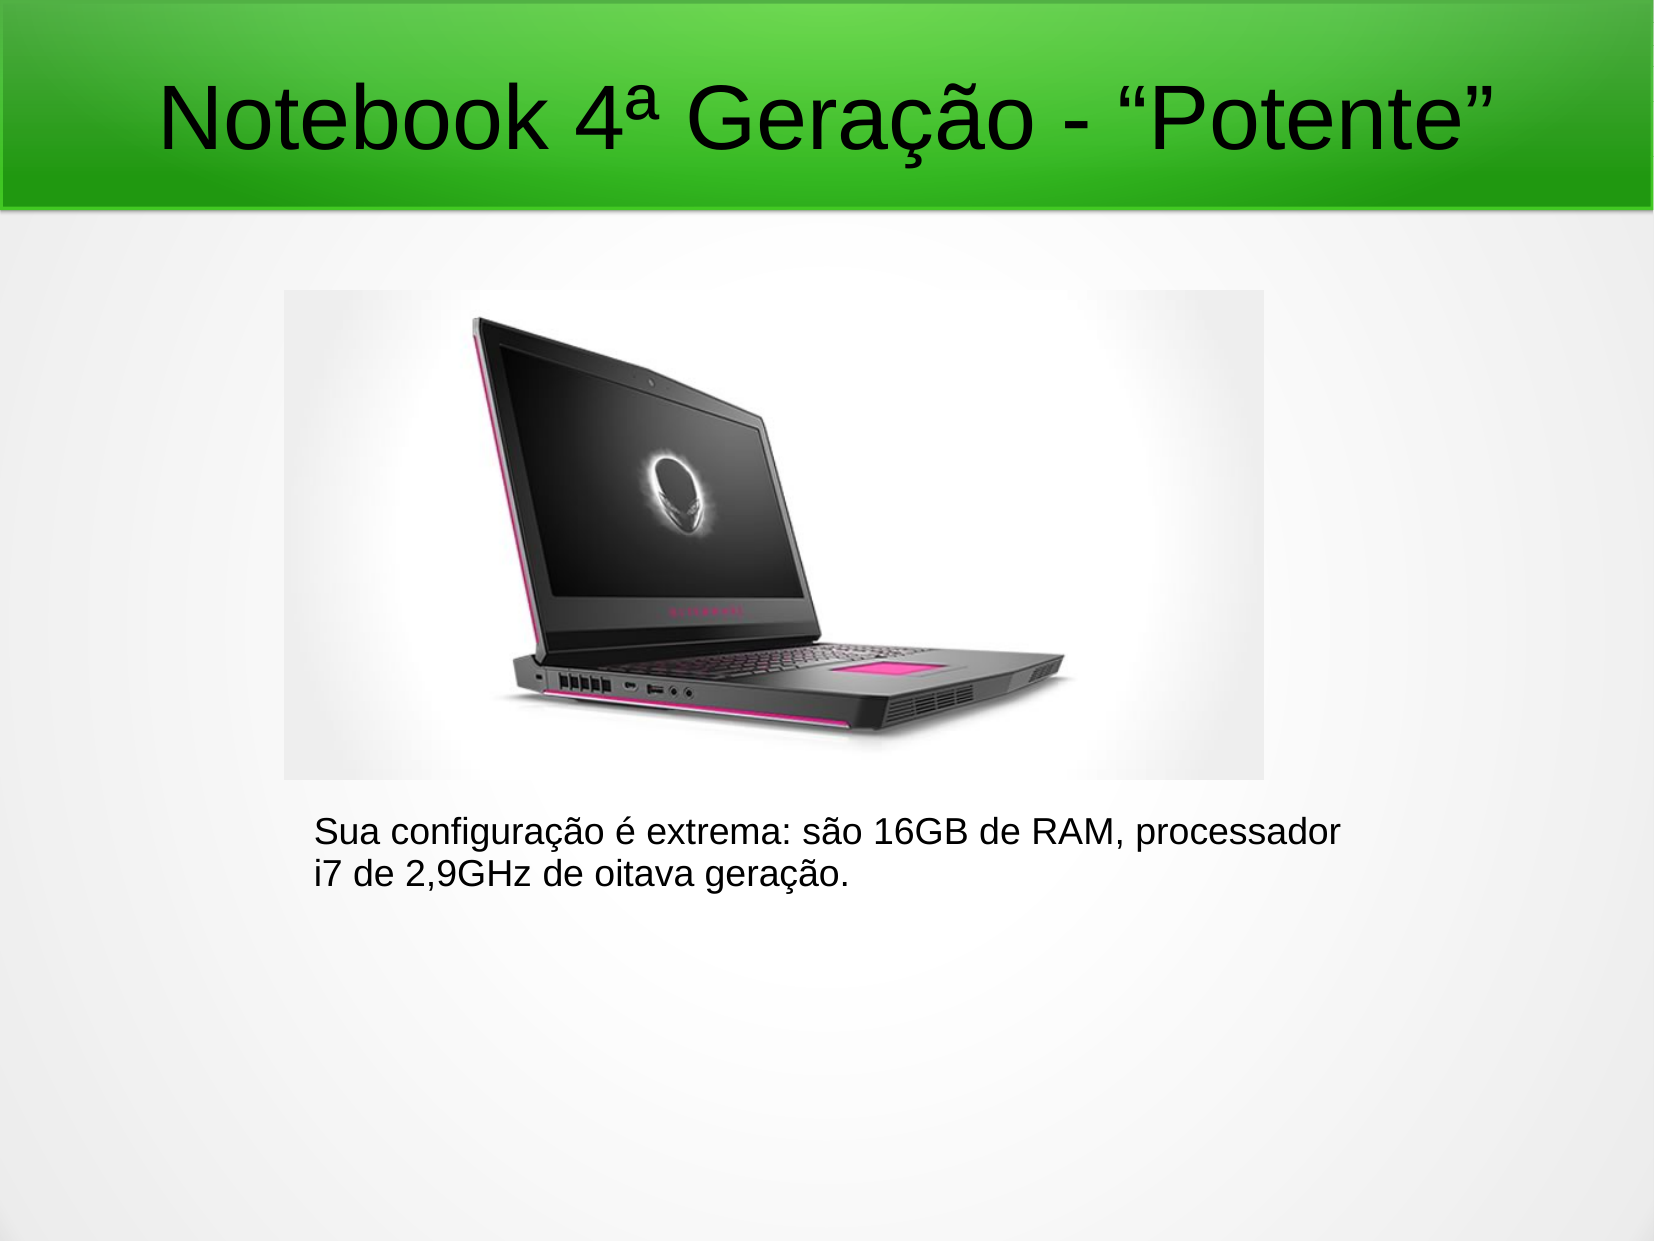

# Notebook 4ª Geração - “Potente”
Sua configuração é extrema: são 16GB de RAM, processador i7 de 2,9GHz de oitava geração.